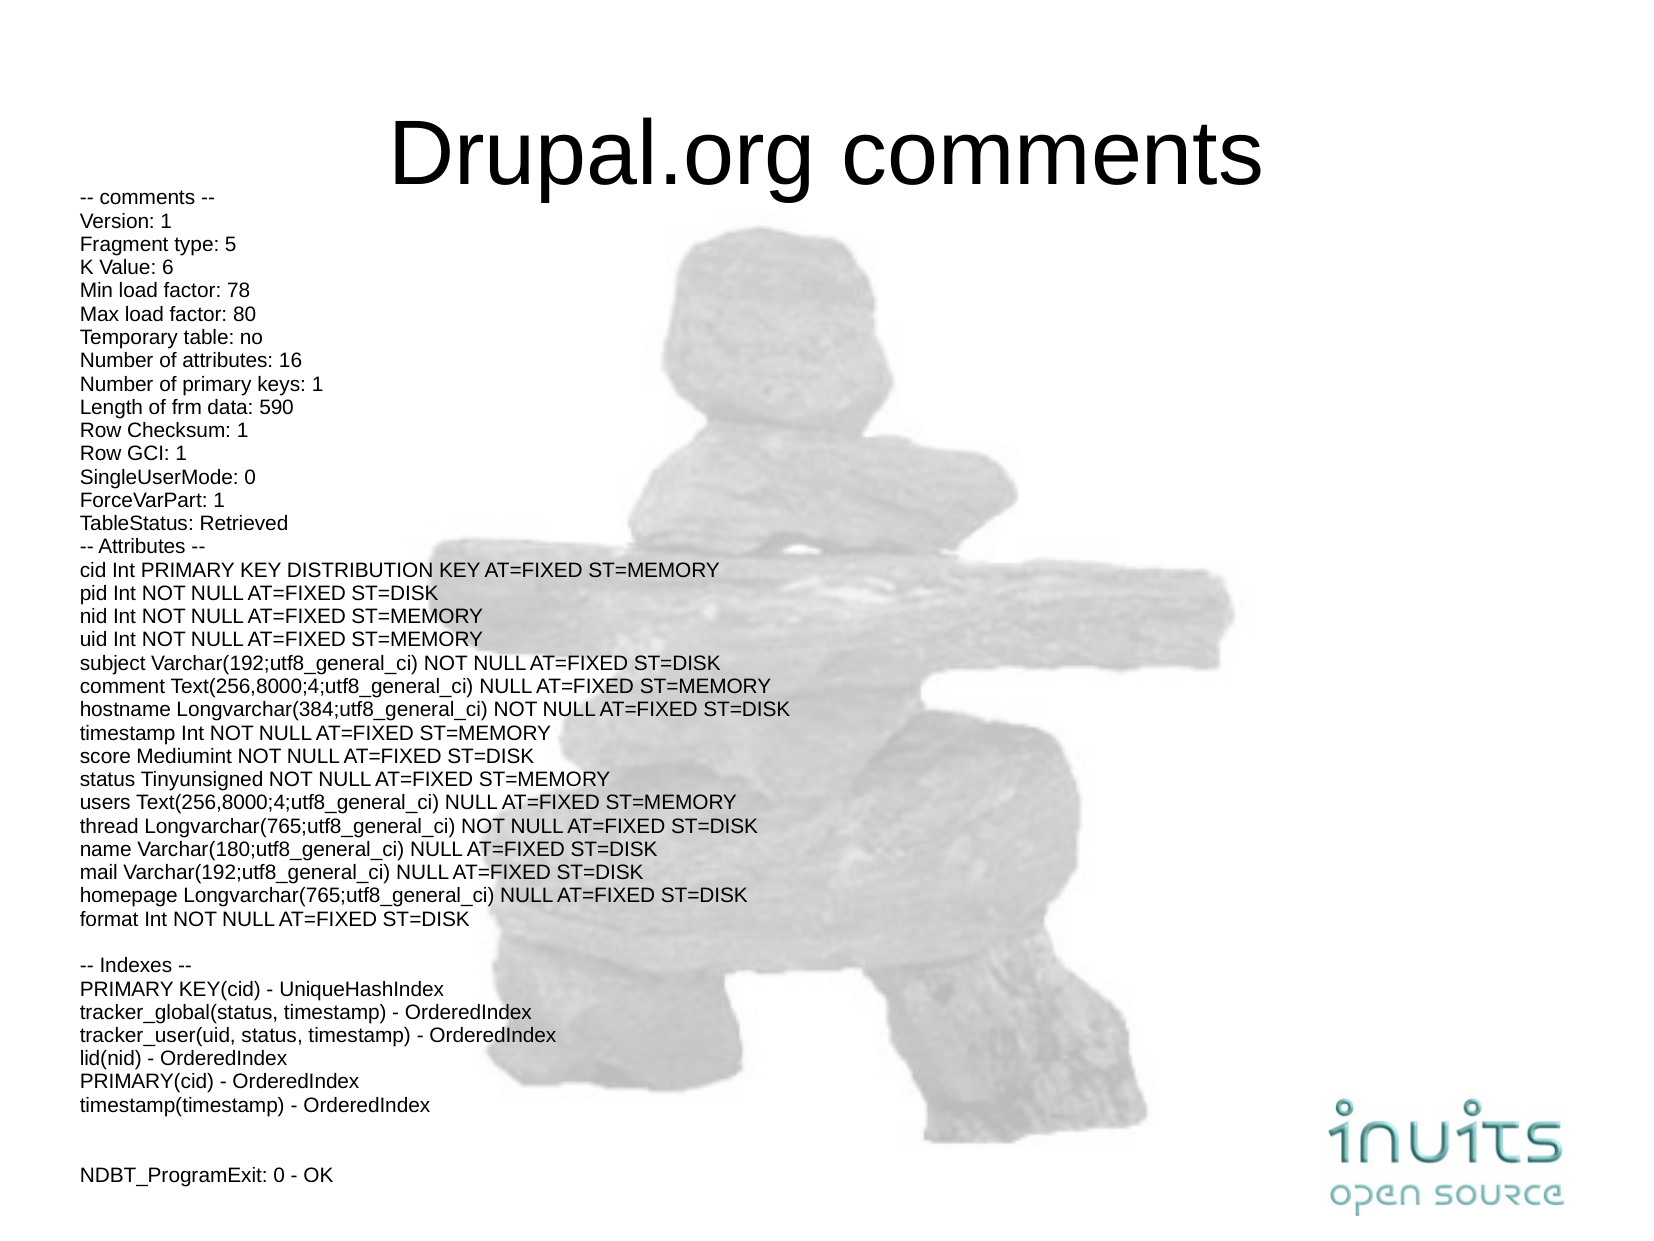

# Drupal.org comments
-- comments --
Version: 1
Fragment type: 5
K Value: 6
Min load factor: 78
Max load factor: 80
Temporary table: no
Number of attributes: 16
Number of primary keys: 1
Length of frm data: 590
Row Checksum: 1
Row GCI: 1
SingleUserMode: 0
ForceVarPart: 1
TableStatus: Retrieved
-- Attributes --
cid Int PRIMARY KEY DISTRIBUTION KEY AT=FIXED ST=MEMORY
pid Int NOT NULL AT=FIXED ST=DISK
nid Int NOT NULL AT=FIXED ST=MEMORY
uid Int NOT NULL AT=FIXED ST=MEMORY
subject Varchar(192;utf8_general_ci) NOT NULL AT=FIXED ST=DISK
comment Text(256,8000;4;utf8_general_ci) NULL AT=FIXED ST=MEMORY
hostname Longvarchar(384;utf8_general_ci) NOT NULL AT=FIXED ST=DISK
timestamp Int NOT NULL AT=FIXED ST=MEMORY
score Mediumint NOT NULL AT=FIXED ST=DISK
status Tinyunsigned NOT NULL AT=FIXED ST=MEMORY
users Text(256,8000;4;utf8_general_ci) NULL AT=FIXED ST=MEMORY
thread Longvarchar(765;utf8_general_ci) NOT NULL AT=FIXED ST=DISK
name Varchar(180;utf8_general_ci) NULL AT=FIXED ST=DISK
mail Varchar(192;utf8_general_ci) NULL AT=FIXED ST=DISK
homepage Longvarchar(765;utf8_general_ci) NULL AT=FIXED ST=DISK
format Int NOT NULL AT=FIXED ST=DISK
-- Indexes --
PRIMARY KEY(cid) - UniqueHashIndex
tracker_global(status, timestamp) - OrderedIndex
tracker_user(uid, status, timestamp) - OrderedIndex
lid(nid) - OrderedIndex
PRIMARY(cid) - OrderedIndex
timestamp(timestamp) - OrderedIndex
NDBT_ProgramExit: 0 - OK